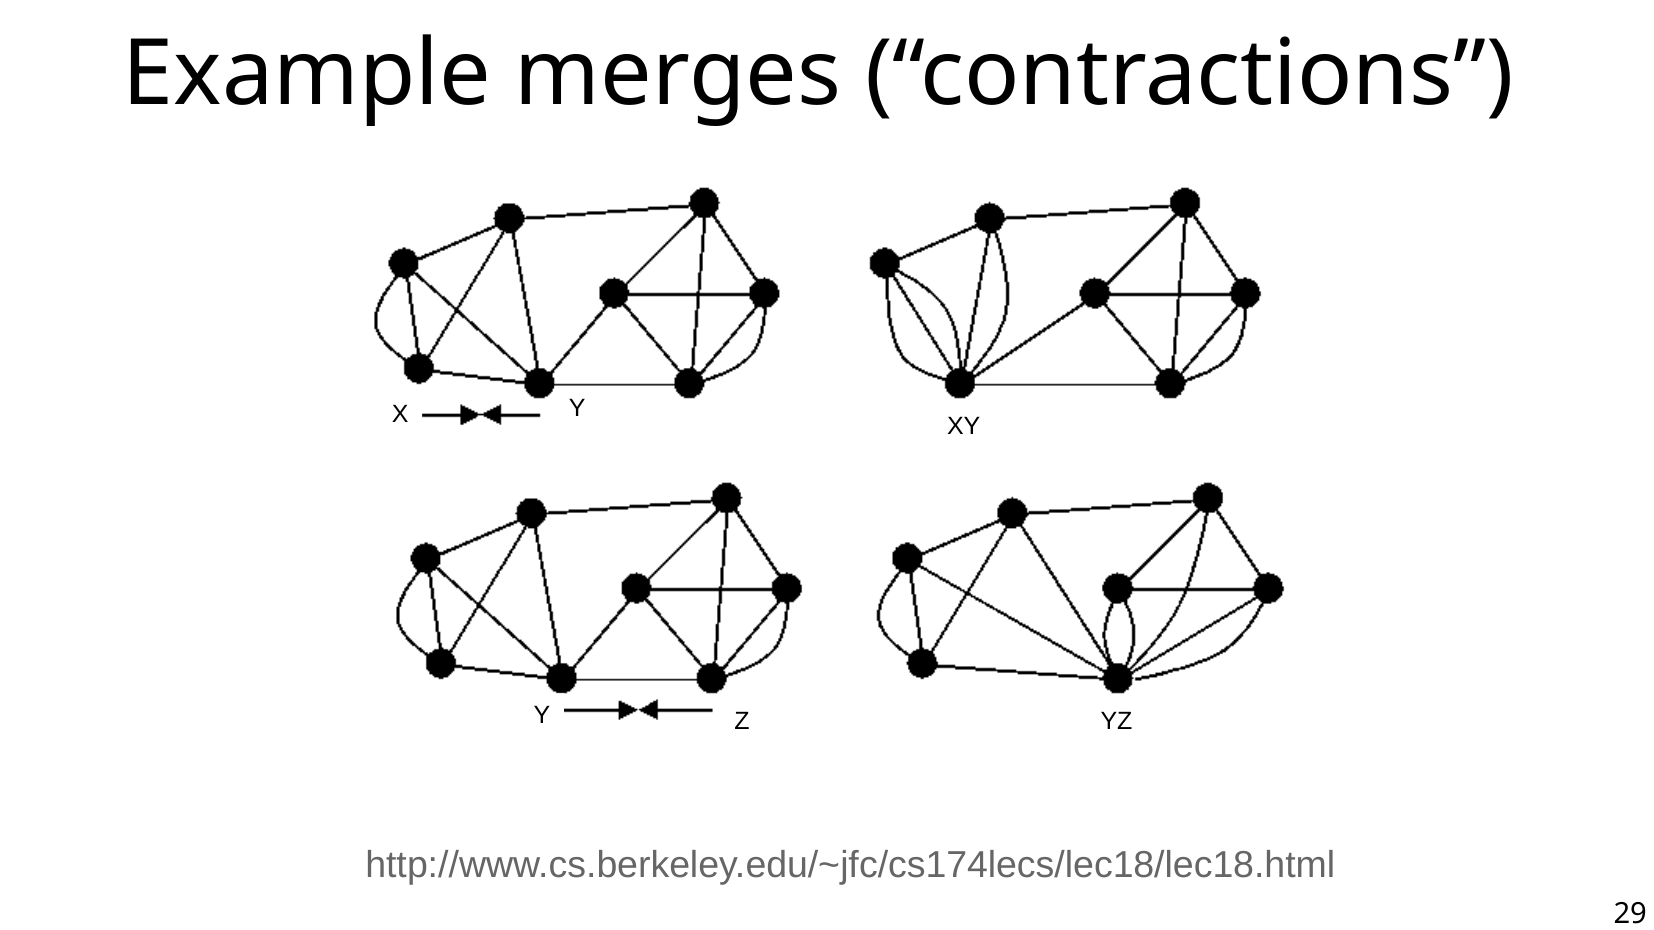

# Example merges (“contractions”)
Y
X
XY
Y
YZ
Z
http://www.cs.berkeley.edu/~jfc/cs174lecs/lec18/lec18.html
29